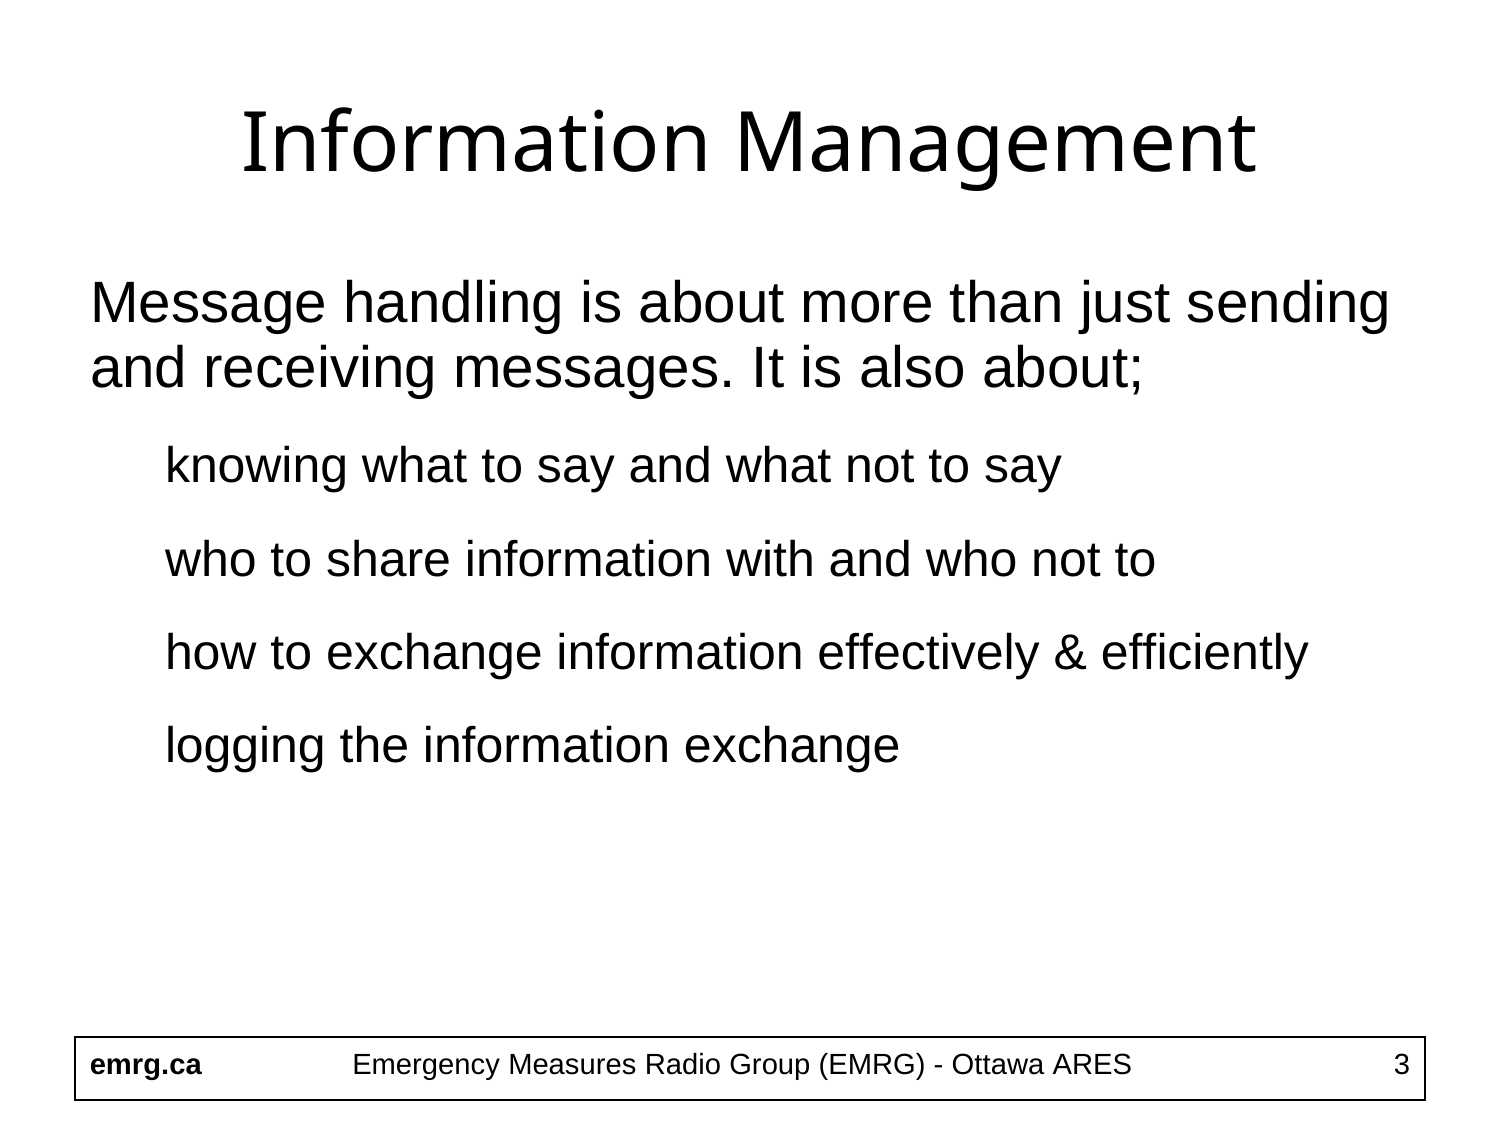

# Information Management
Message handling is about more than just sending and receiving messages. It is also about;
knowing what to say and what not to say
who to share information with and who not to
how to exchange information effectively & efficiently
logging the information exchange
Emergency Measures Radio Group (EMRG) - Ottawa ARES